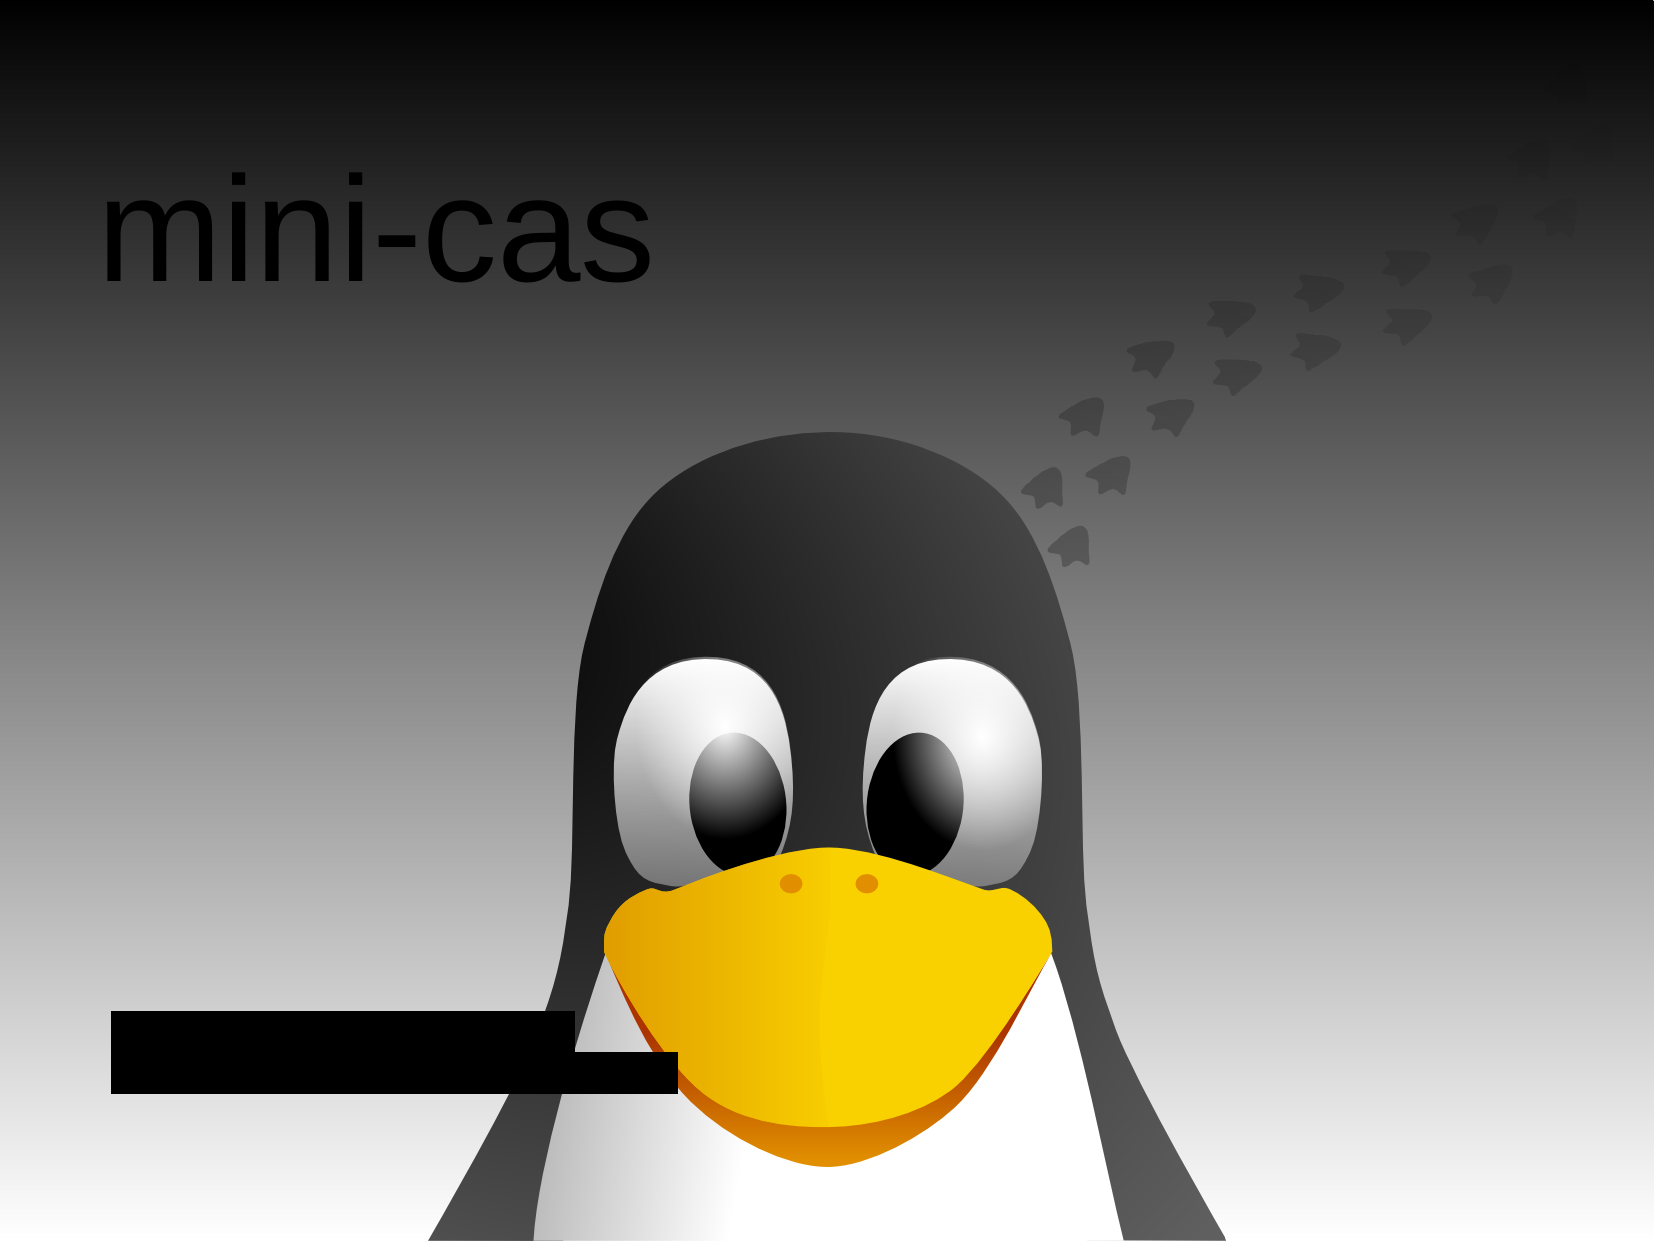

mini-cas
Arthur Gonçalves do Carmo
Luiz Carlos de Abreu Albuquerque